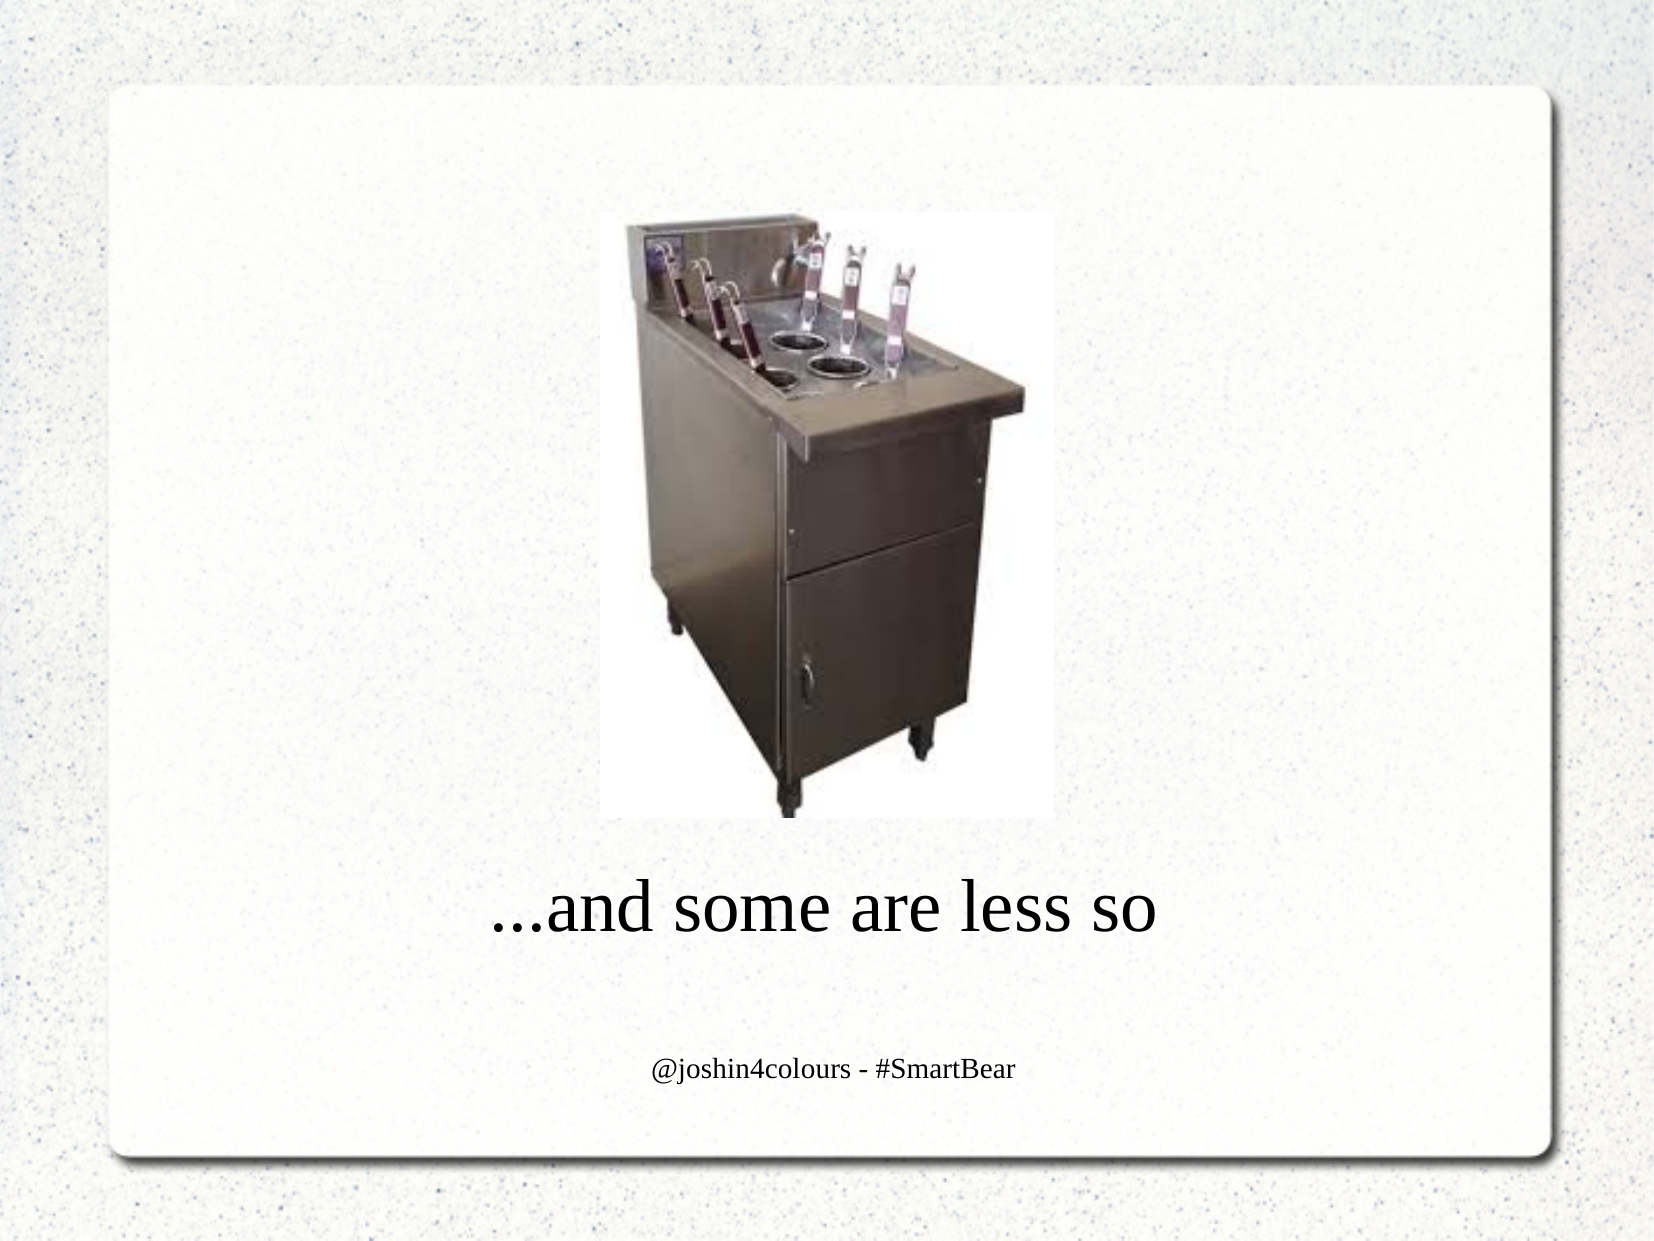

# ...and some are less so
@joshin4colours - #SmartBear